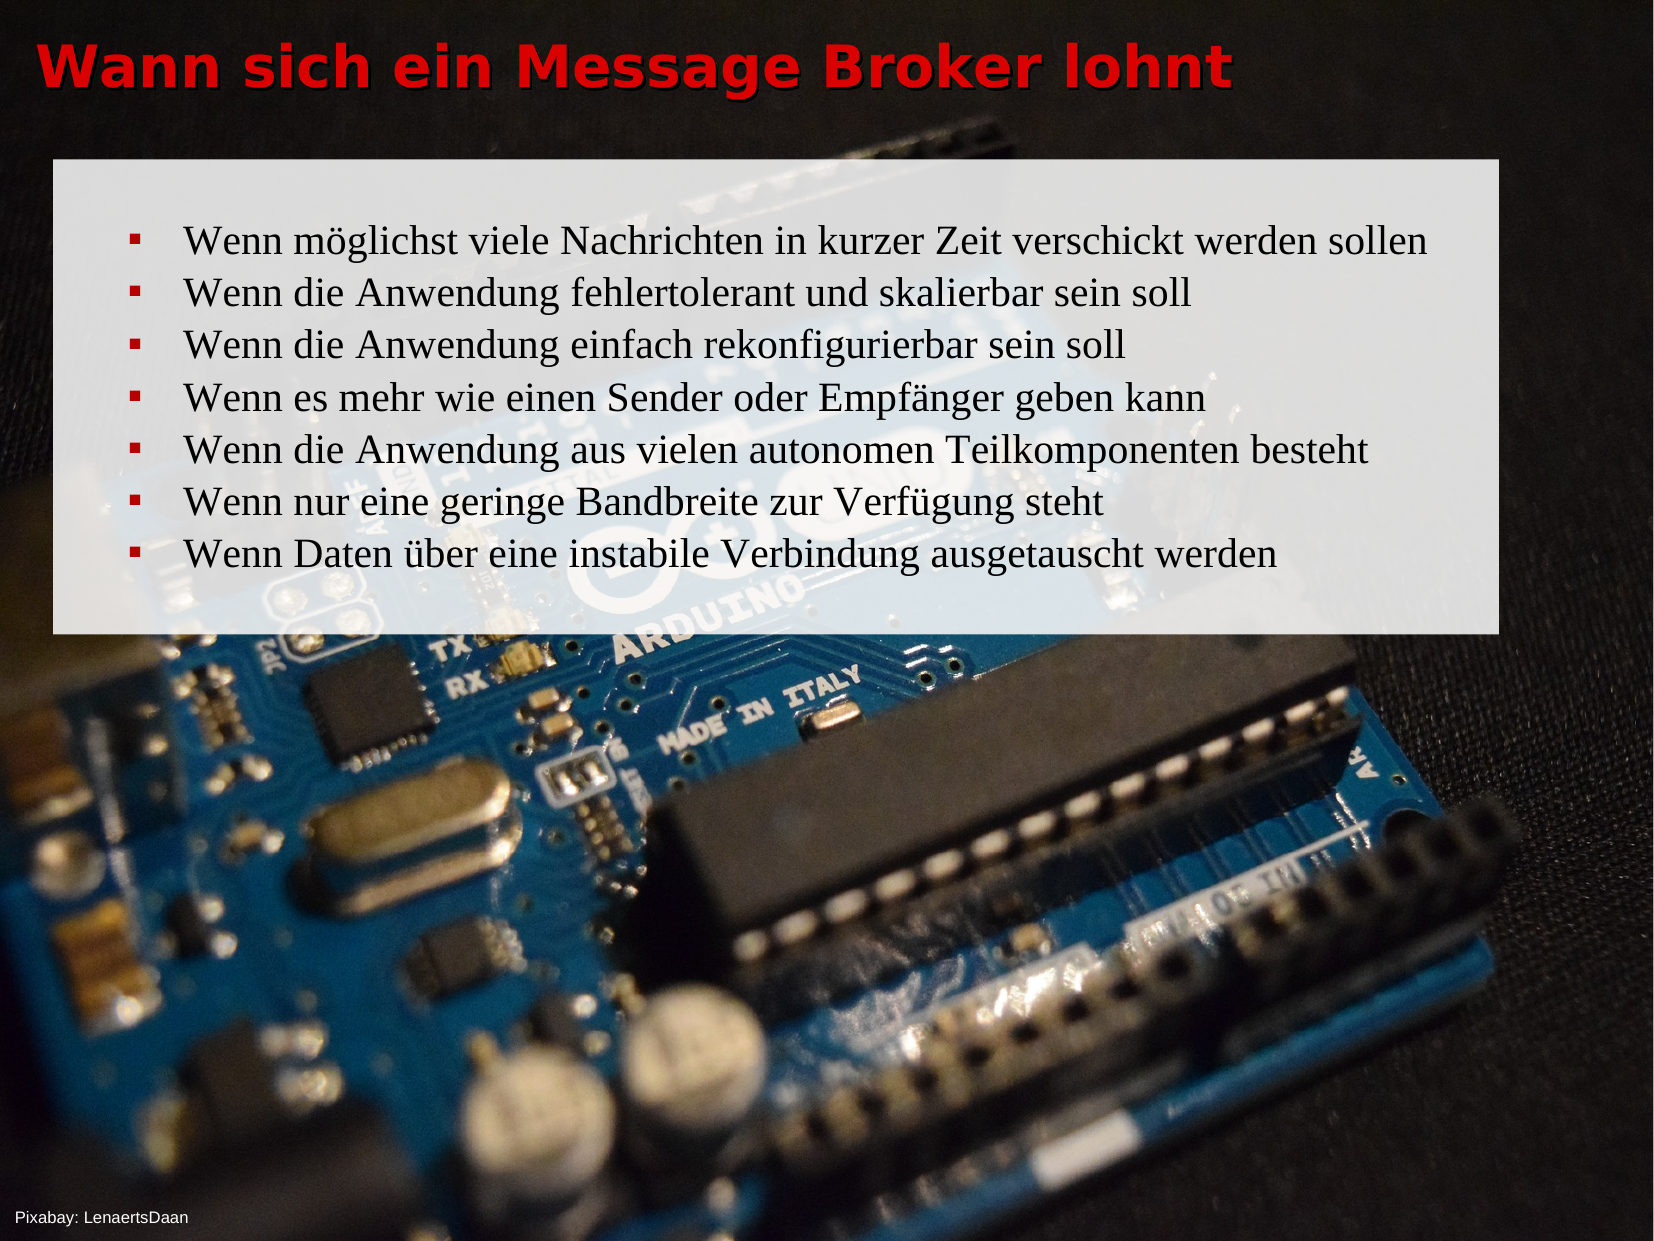

# Wann sich ein Message Broker lohnt
Wenn möglichst viele Nachrichten in kurzer Zeit verschickt werden sollen
Wenn die Anwendung fehlertolerant und skalierbar sein soll
Wenn die Anwendung einfach rekonfigurierbar sein soll
Wenn es mehr wie einen Sender oder Empfänger geben kann
Wenn die Anwendung aus vielen autonomen Teilkomponenten besteht
Wenn nur eine geringe Bandbreite zur Verfügung steht
Wenn Daten über eine instabile Verbindung ausgetauscht werden
Pixabay: LenaertsDaan